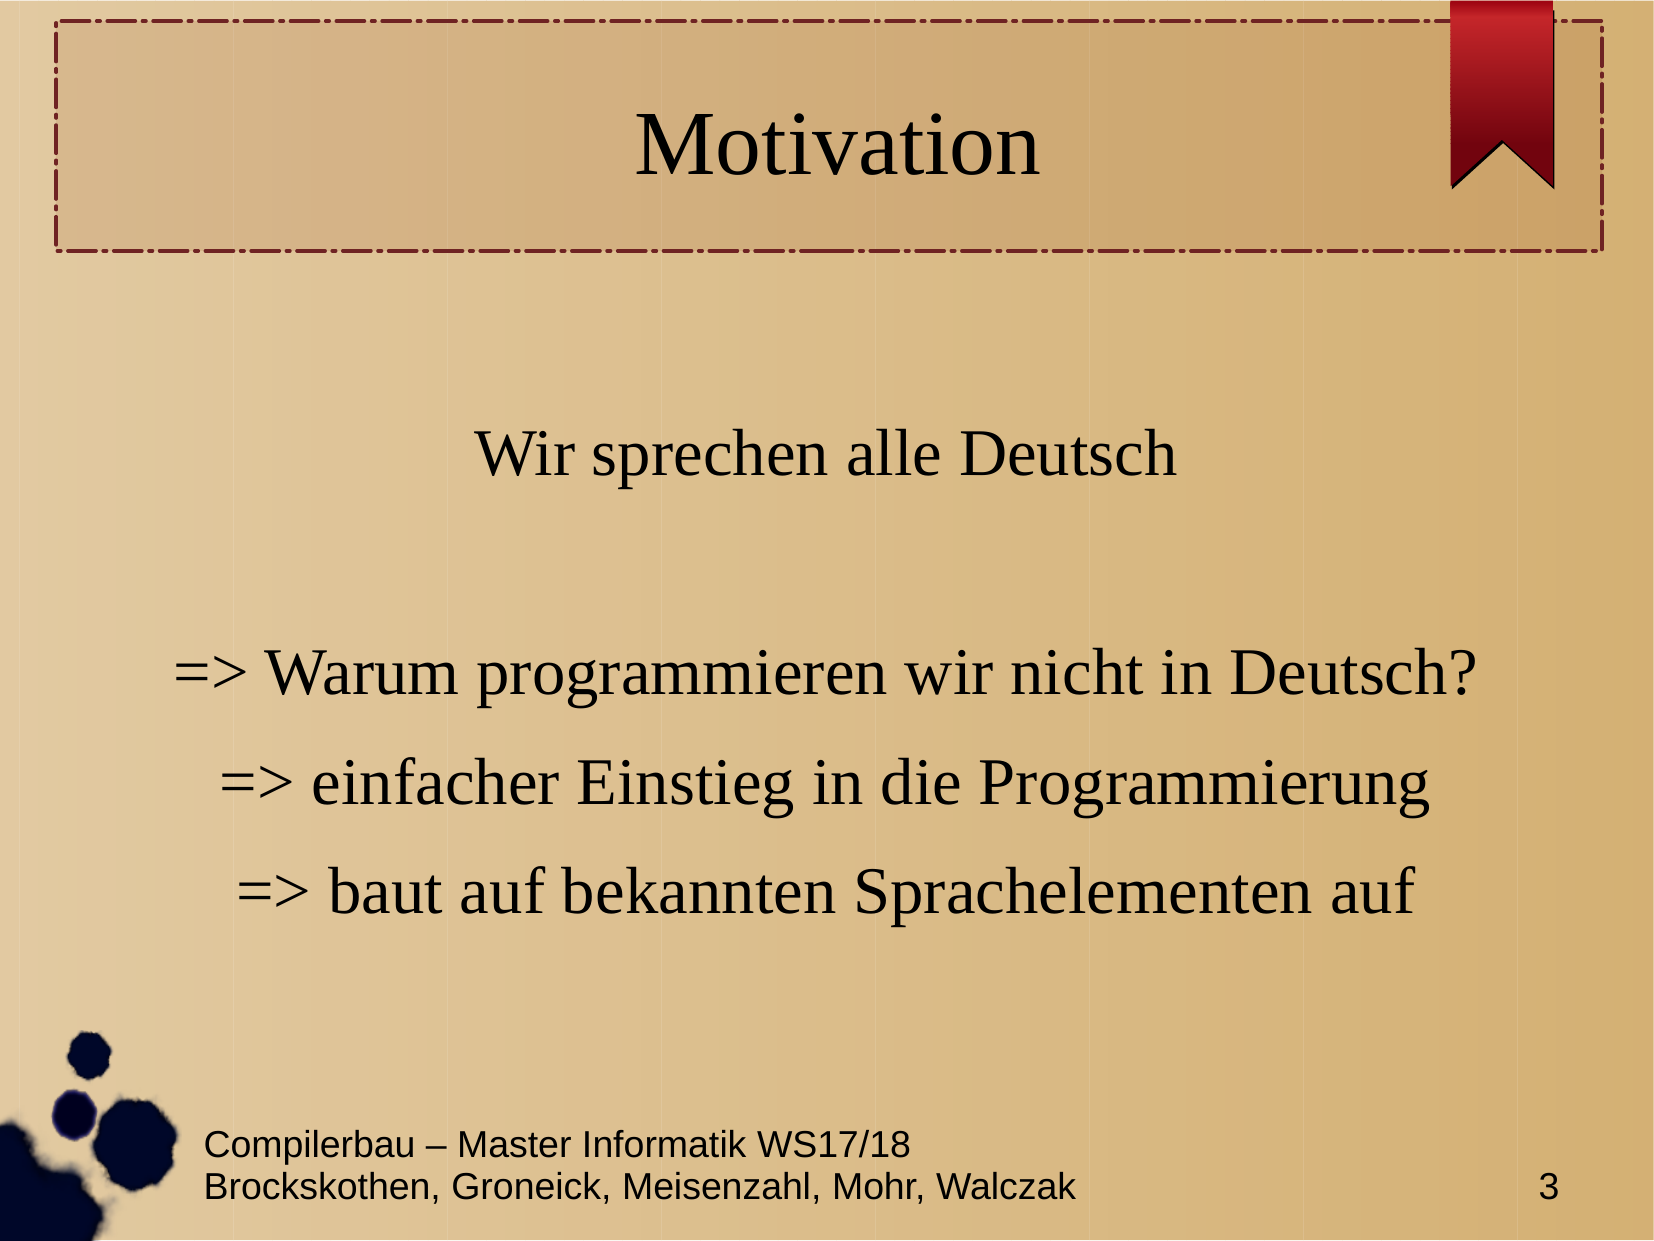

# Motivation
Wir sprechen alle Deutsch
=> Warum programmieren wir nicht in Deutsch?
=> einfacher Einstieg in die Programmierung
=> baut auf bekannten Sprachelementen auf